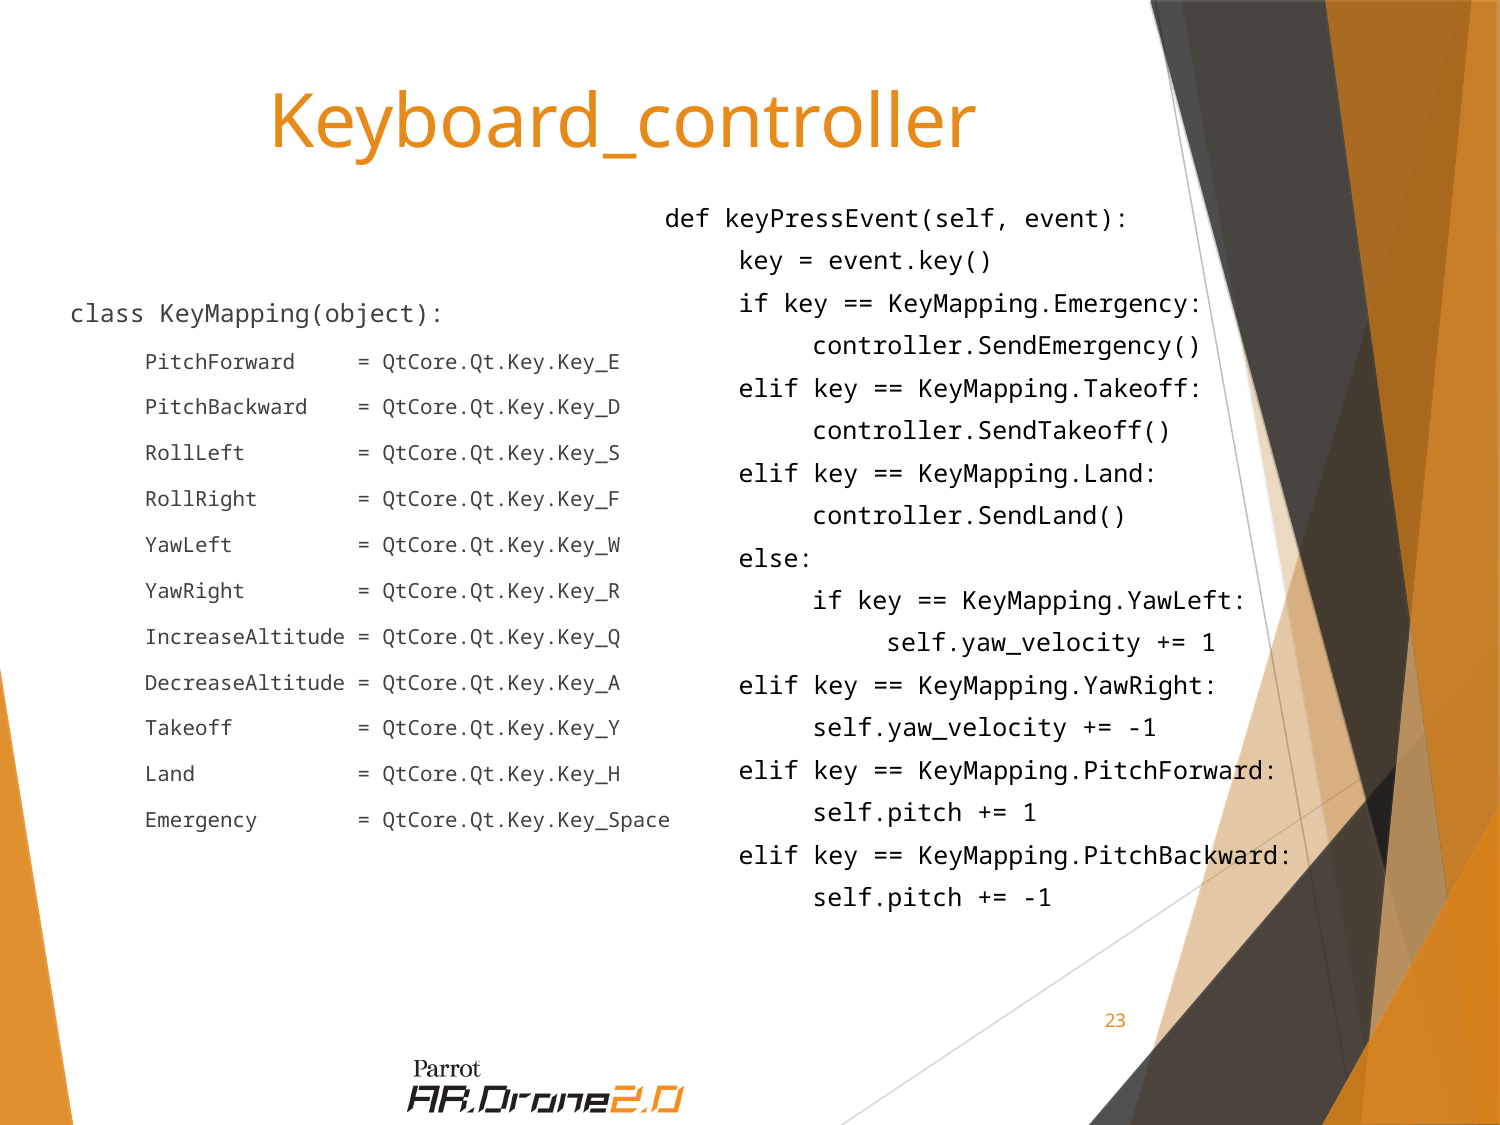

# Keyboard_controller
def keyPressEvent(self, event):
	key = event.key()
	if key == KeyMapping.Emergency:
		controller.SendEmergency()
	elif key == KeyMapping.Takeoff:
		controller.SendTakeoff()
	elif key == KeyMapping.Land:
		controller.SendLand()
	else:
		if key == KeyMapping.YawLeft:
			self.yaw_velocity += 1
	elif key == KeyMapping.YawRight:
		self.yaw_velocity += -1
	elif key == KeyMapping.PitchForward:
		self.pitch += 1
	elif key == KeyMapping.PitchBackward:
		self.pitch += -1
class KeyMapping(object):
PitchForward = QtCore.Qt.Key.Key_E
PitchBackward = QtCore.Qt.Key.Key_D
RollLeft = QtCore.Qt.Key.Key_S
RollRight = QtCore.Qt.Key.Key_F
YawLeft = QtCore.Qt.Key.Key_W
YawRight = QtCore.Qt.Key.Key_R
IncreaseAltitude = QtCore.Qt.Key.Key_Q
DecreaseAltitude = QtCore.Qt.Key.Key_A
Takeoff = QtCore.Qt.Key.Key_Y
Land = QtCore.Qt.Key.Key_H
Emergency = QtCore.Qt.Key.Key_Space